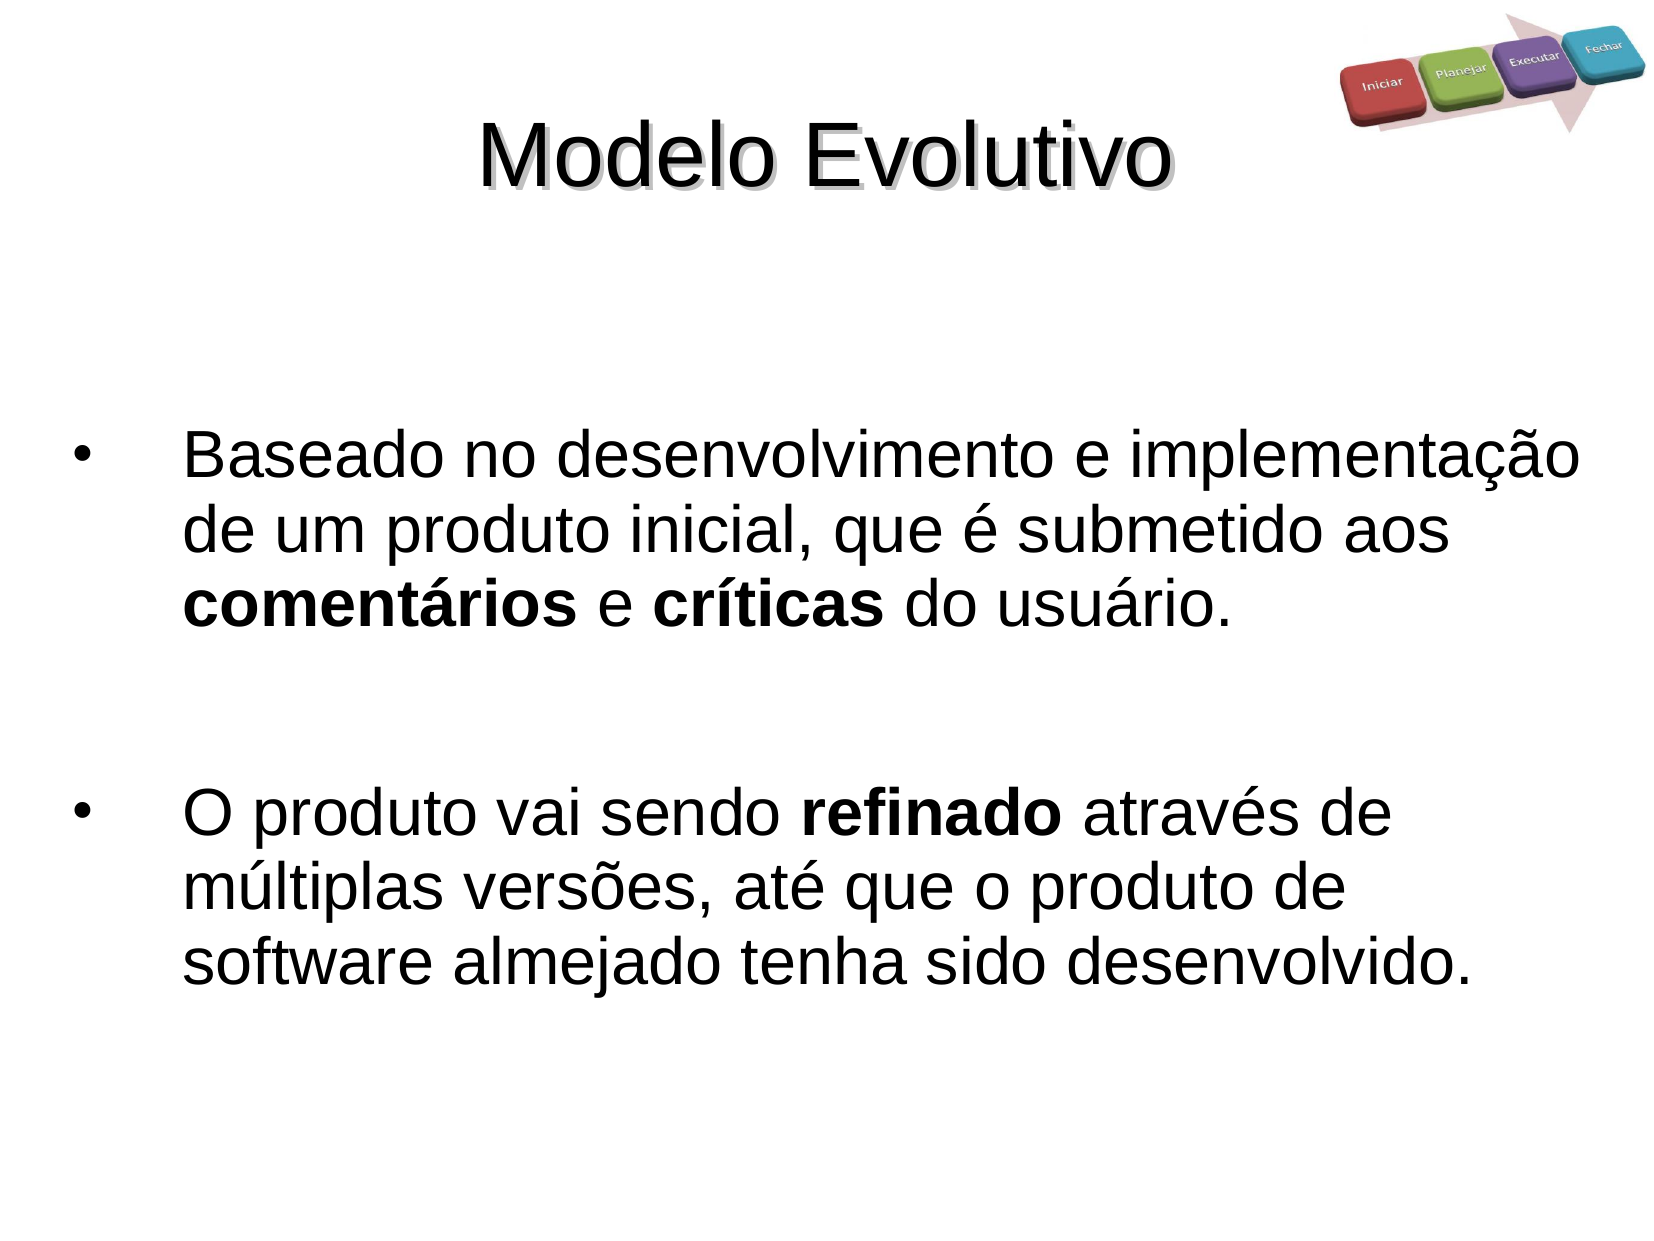

# Modelo Evolutivo
Baseado no desenvolvimento e implementação de um produto inicial, que é submetido aos comentários e críticas do usuário.
O produto vai sendo refinado através de múltiplas versões, até que o produto de software almejado tenha sido desenvolvido.